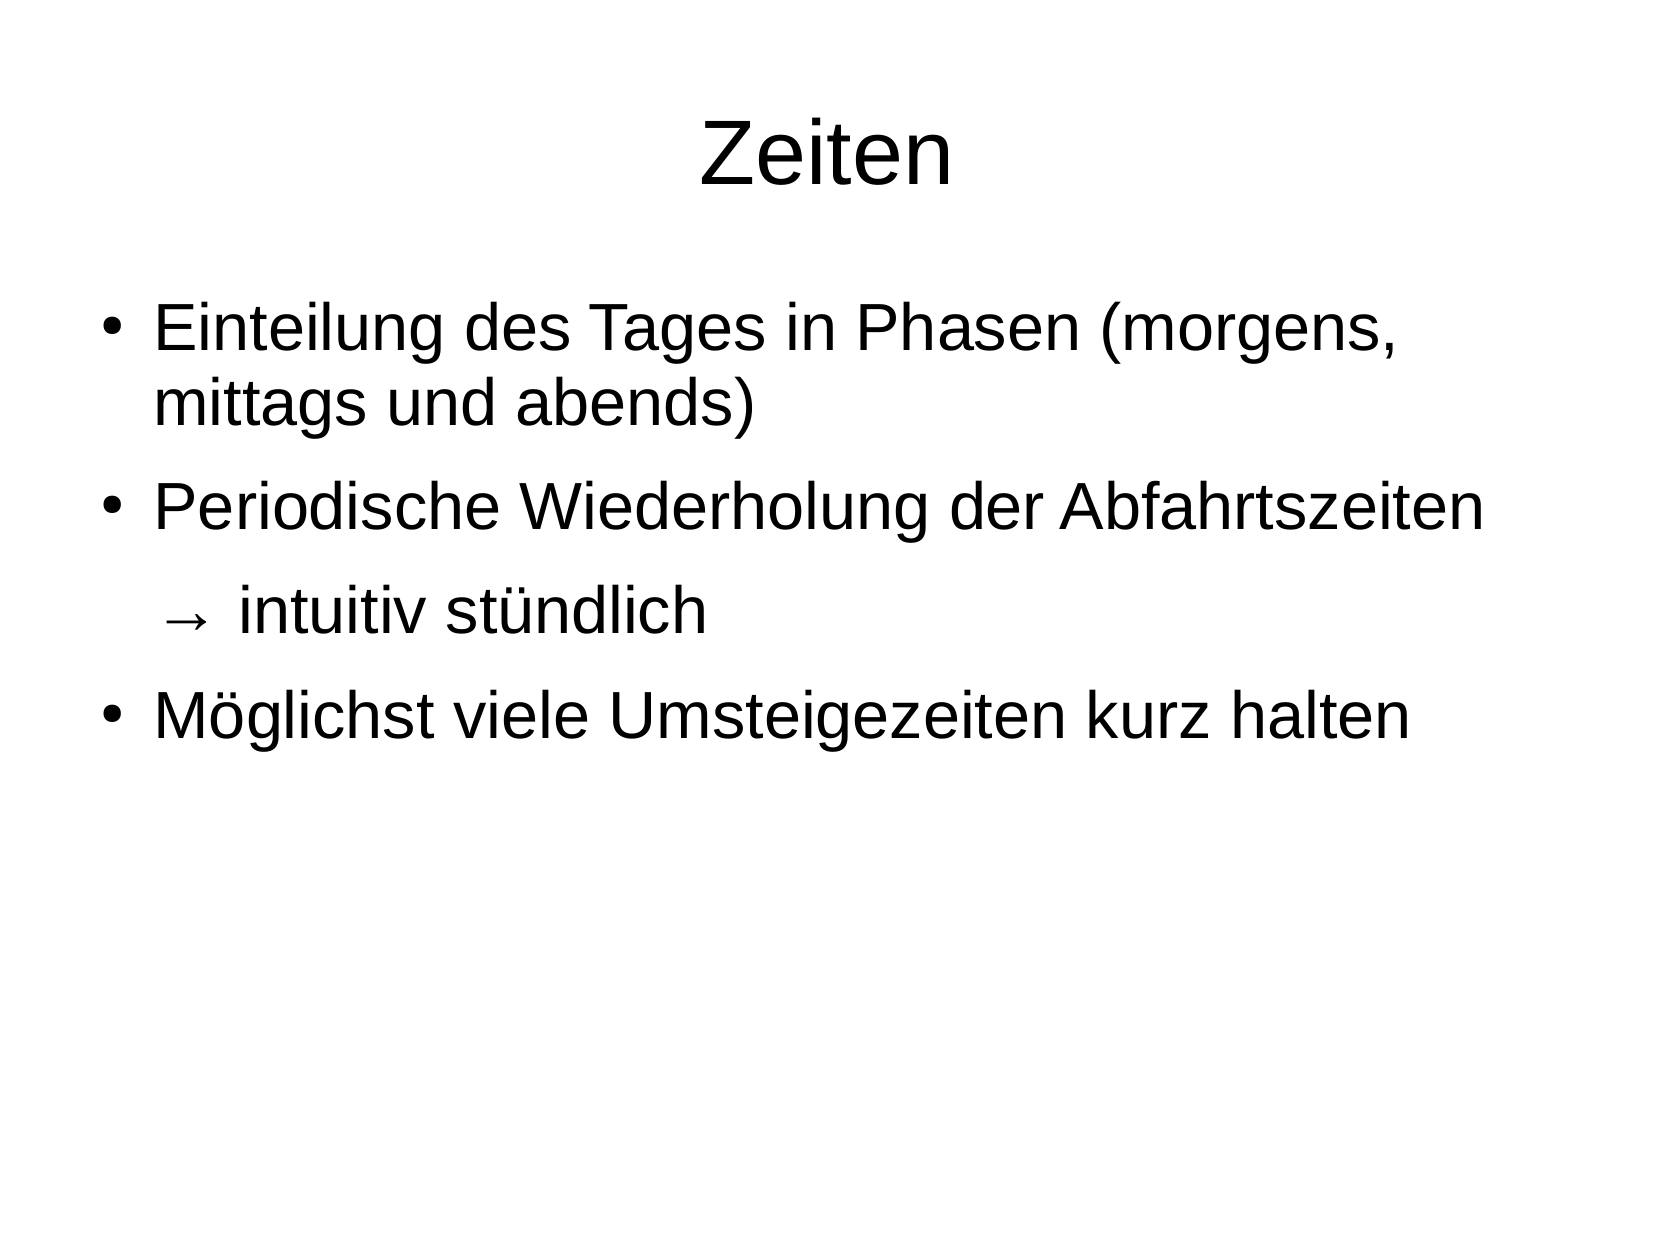

# Zeiten
Einteilung des Tages in Phasen (morgens, mittags und abends)
Periodische Wiederholung der Abfahrtszeiten
→ intuitiv stündlich
Möglichst viele Umsteigezeiten kurz halten